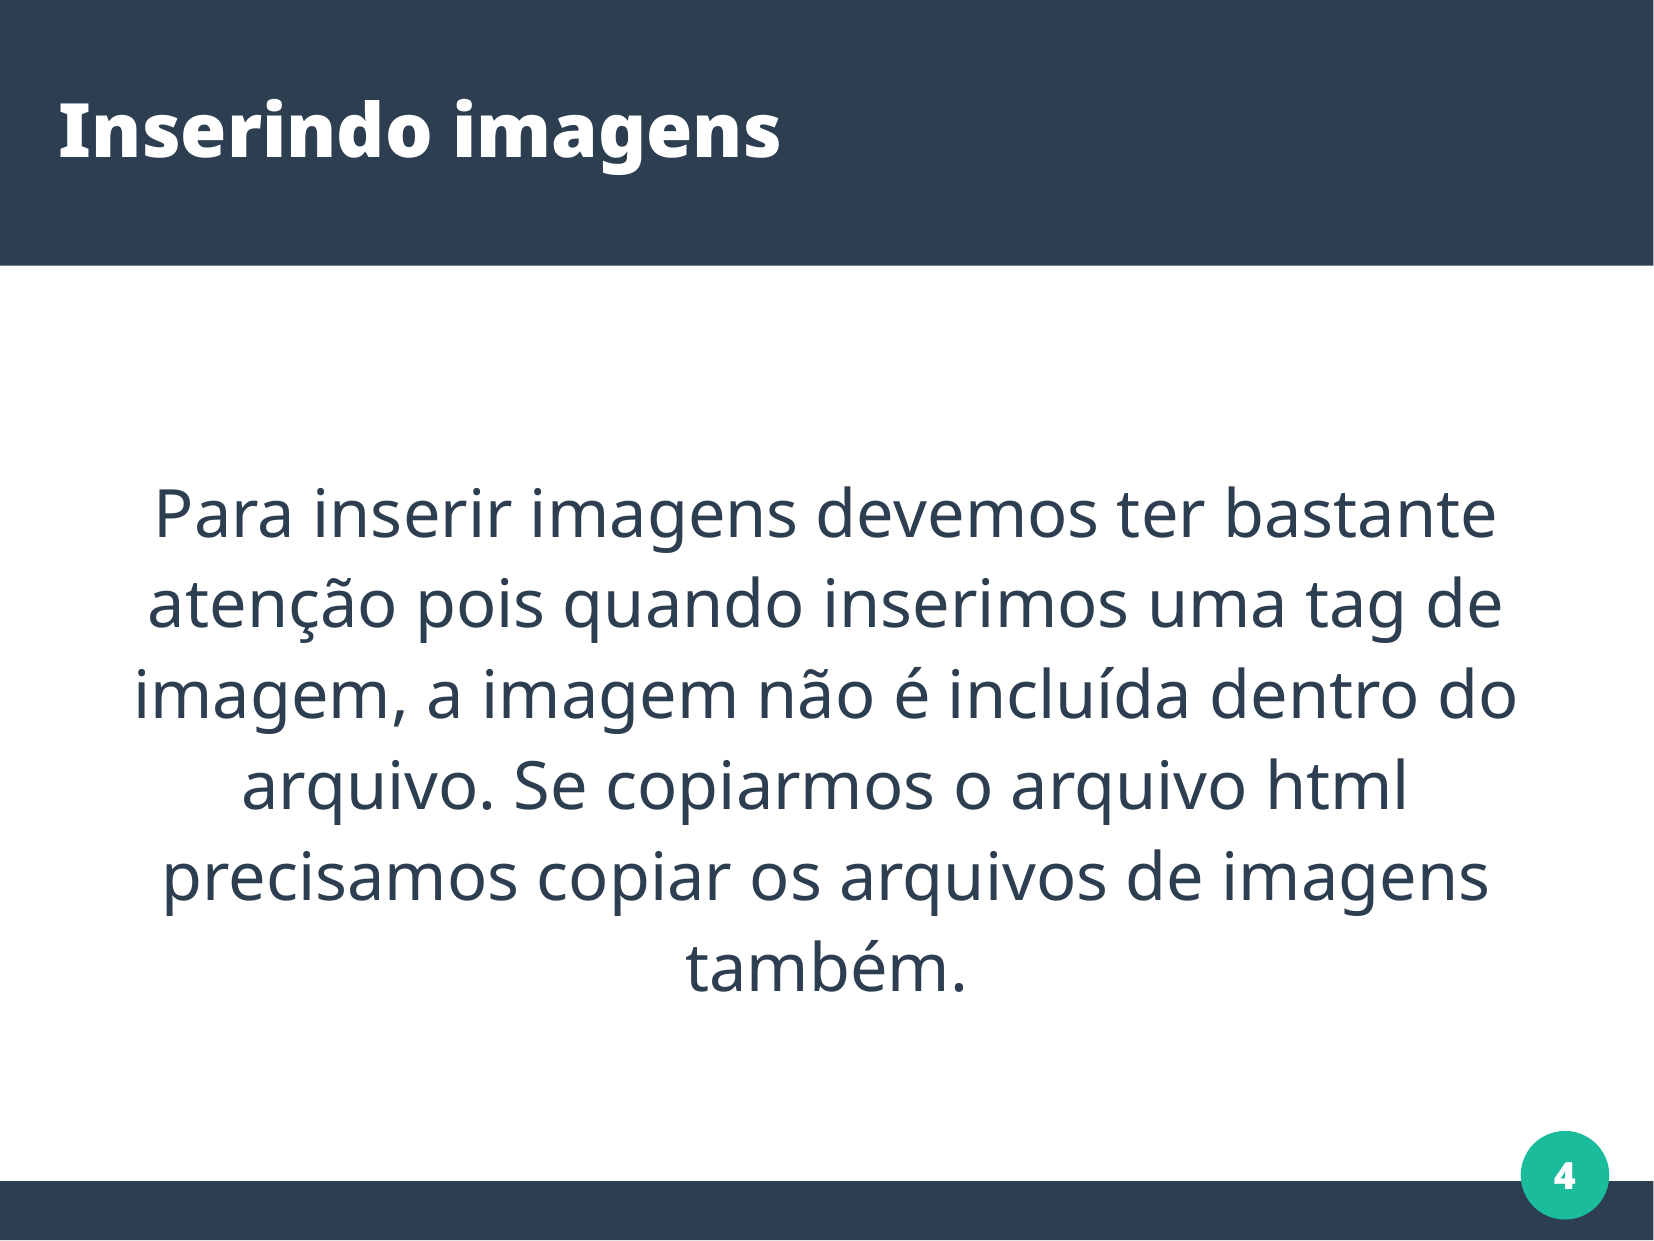

# Inserindo imagens
Para inserir imagens devemos ter bastante atenção pois quando inserimos uma tag de imagem, a imagem não é incluída dentro do arquivo. Se copiarmos o arquivo html precisamos copiar os arquivos de imagens também.
4